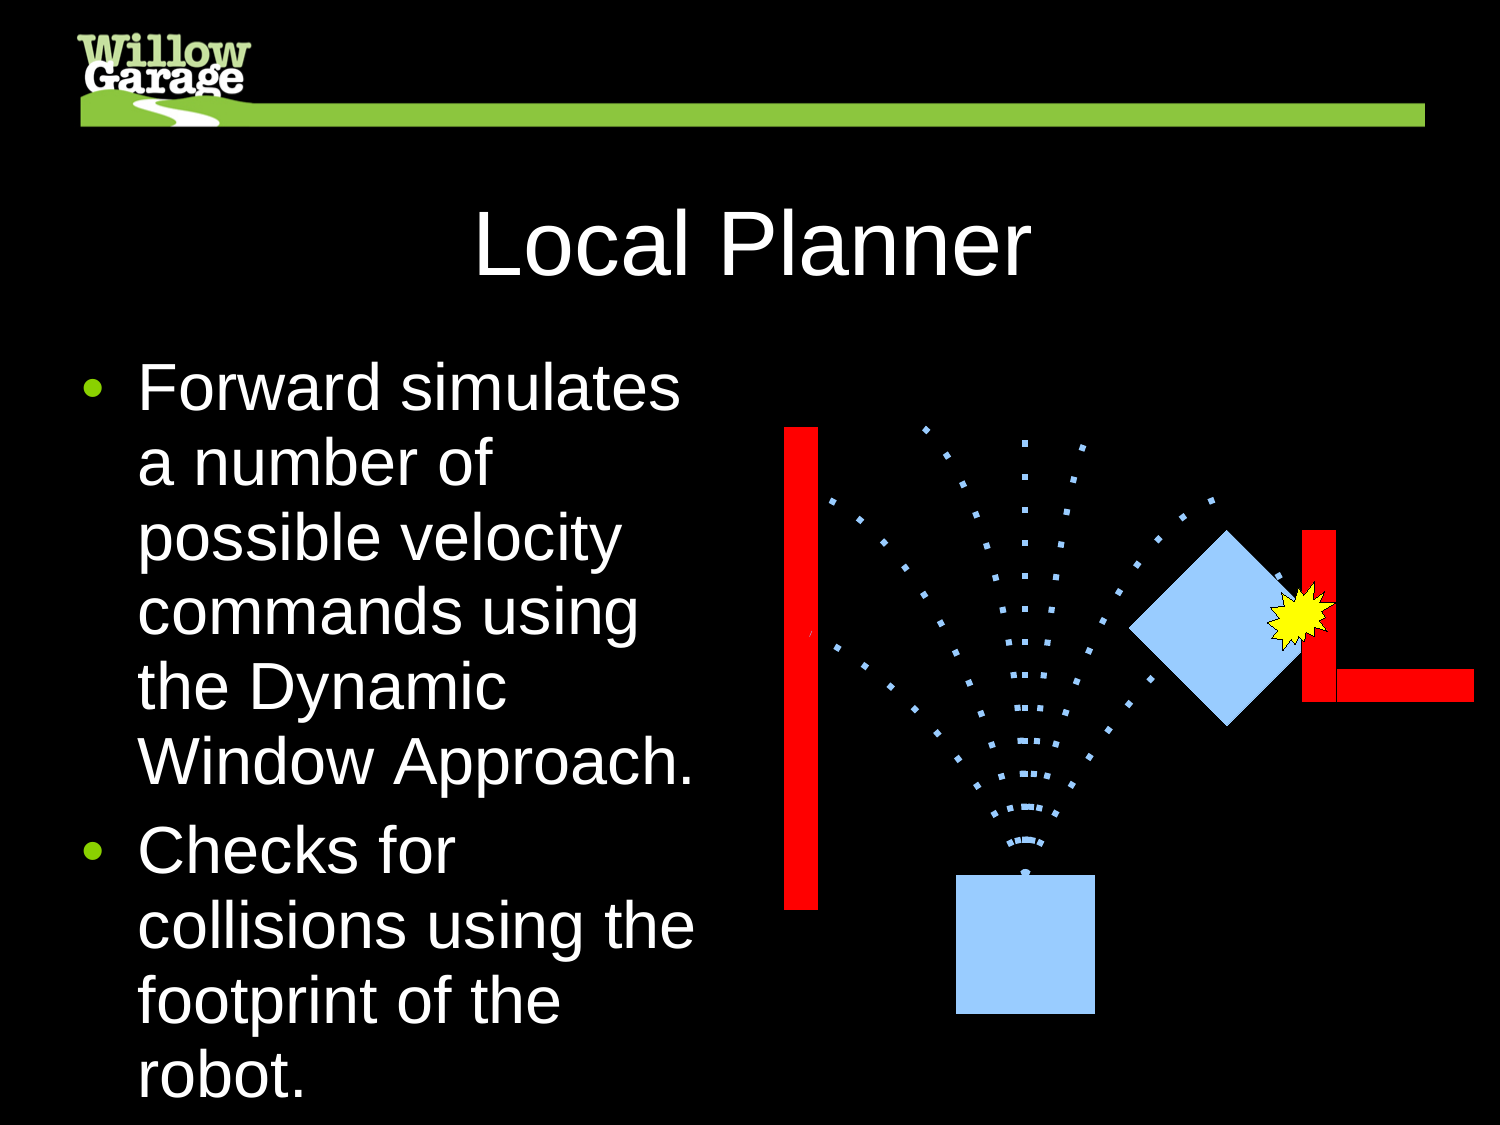

# Local Planner
Forward simulates a number of possible velocity commands using the Dynamic Window Approach.
Checks for collisions using the footprint of the robot.
11